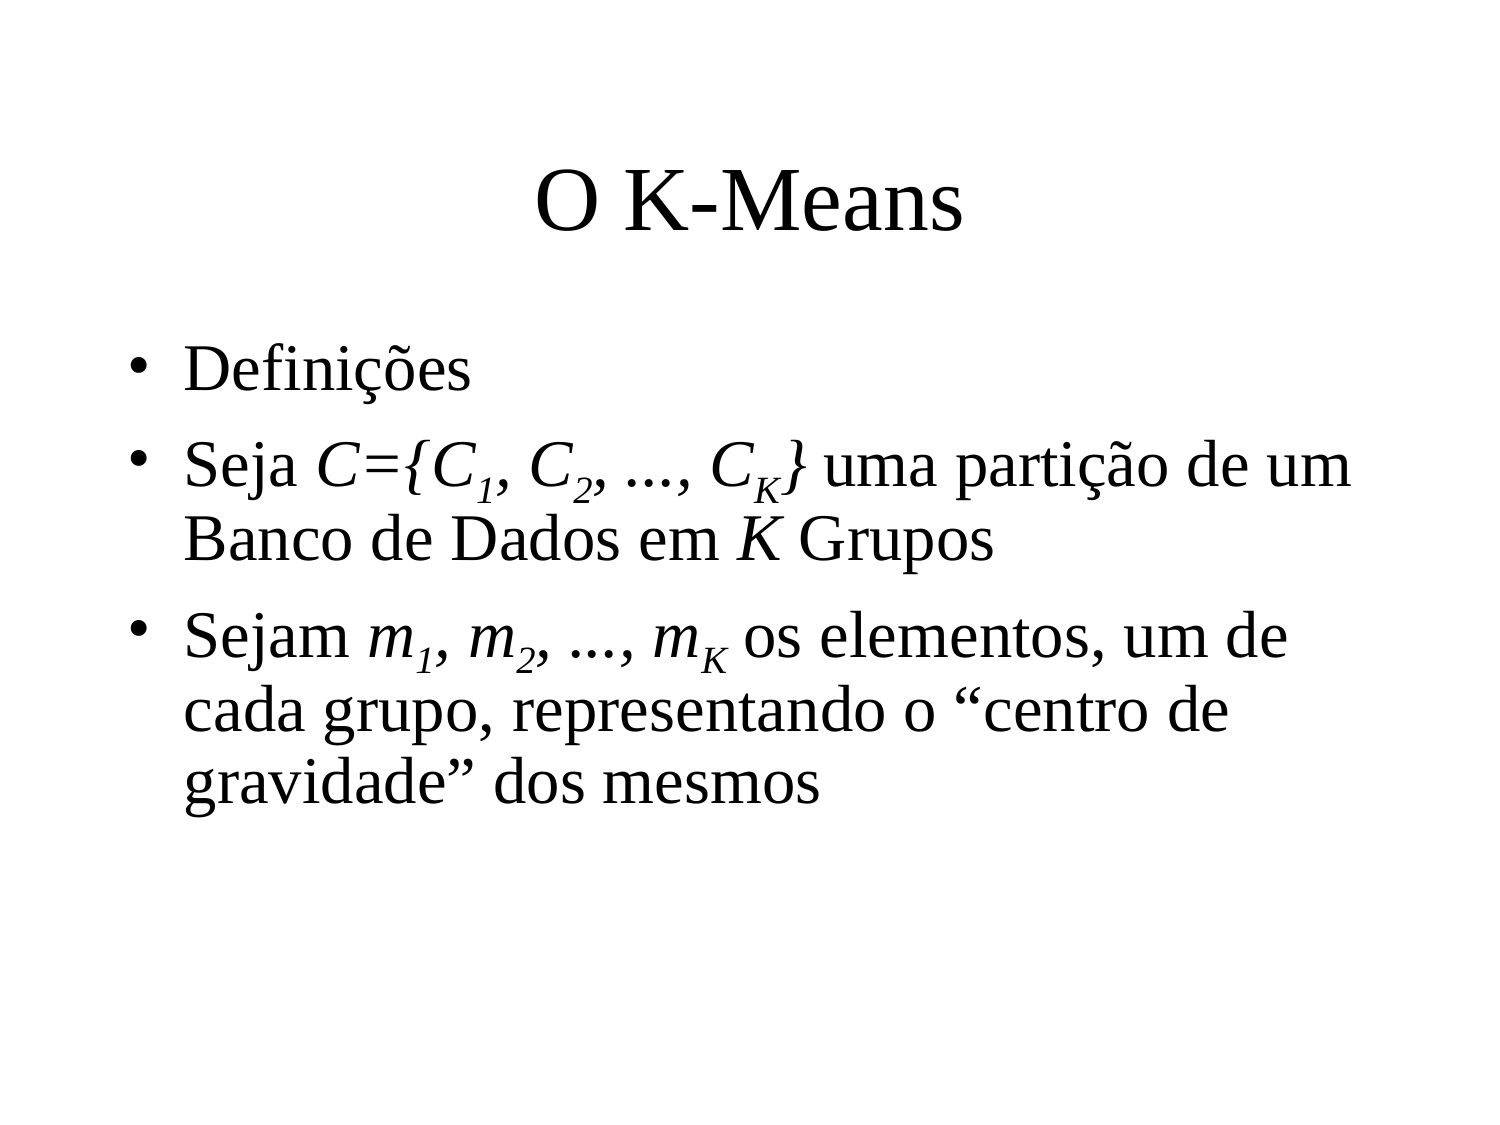

# O K-Means
Definições
Seja C={C1, C2, ..., CK} uma partição de um Banco de Dados em K Grupos
Sejam m1, m2, ..., mK os elementos, um de cada grupo, representando o “centro de gravidade” dos mesmos